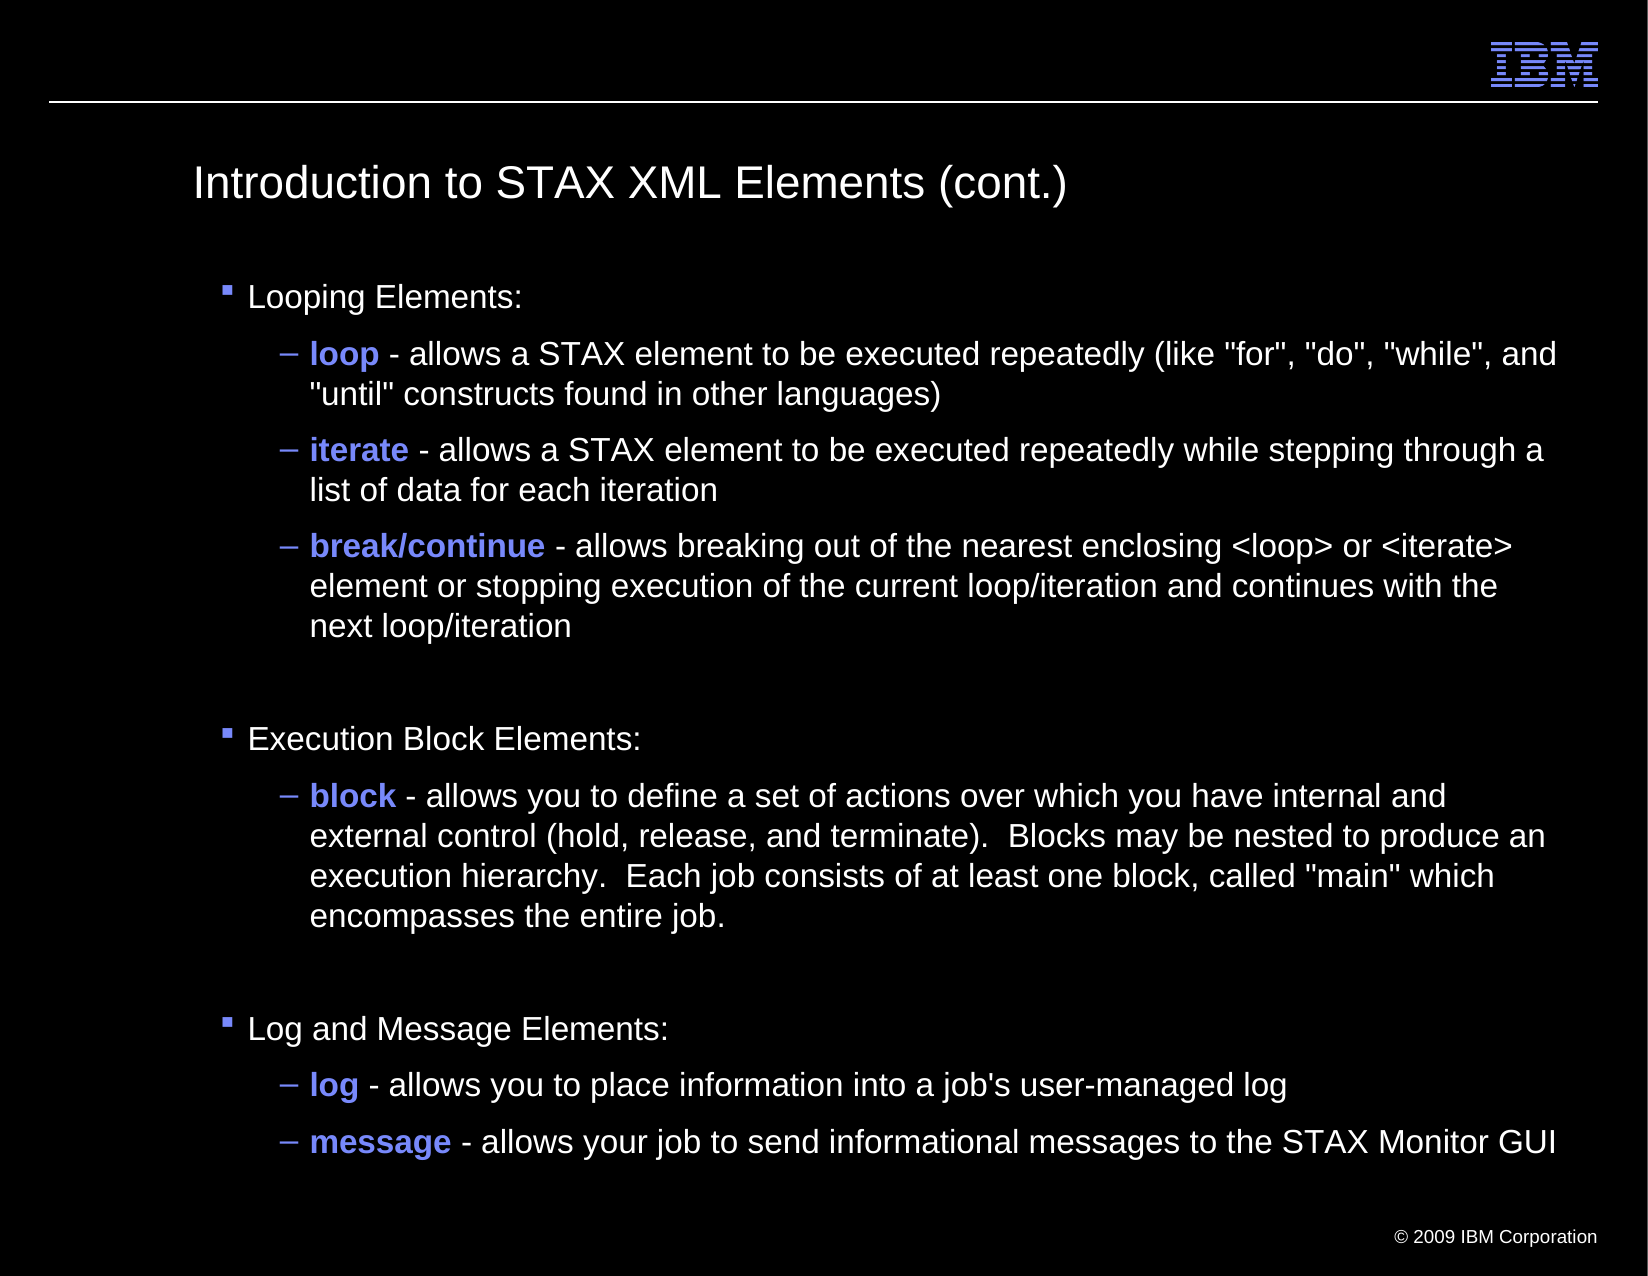

# Introduction to STAX XML Elements (cont.)
Looping Elements:
loop - allows a STAX element to be executed repeatedly (like "for", "do", "while", and "until" constructs found in other languages)
iterate - allows a STAX element to be executed repeatedly while stepping through a list of data for each iteration
break/continue - allows breaking out of the nearest enclosing <loop> or <iterate> element or stopping execution of the current loop/iteration and continues with the next loop/iteration
Execution Block Elements:
block - allows you to define a set of actions over which you have internal and external control (hold, release, and terminate). Blocks may be nested to produce an execution hierarchy. Each job consists of at least one block, called "main" which encompasses the entire job.
Log and Message Elements:
log - allows you to place information into a job's user-managed log
message - allows your job to send informational messages to the STAX Monitor GUI